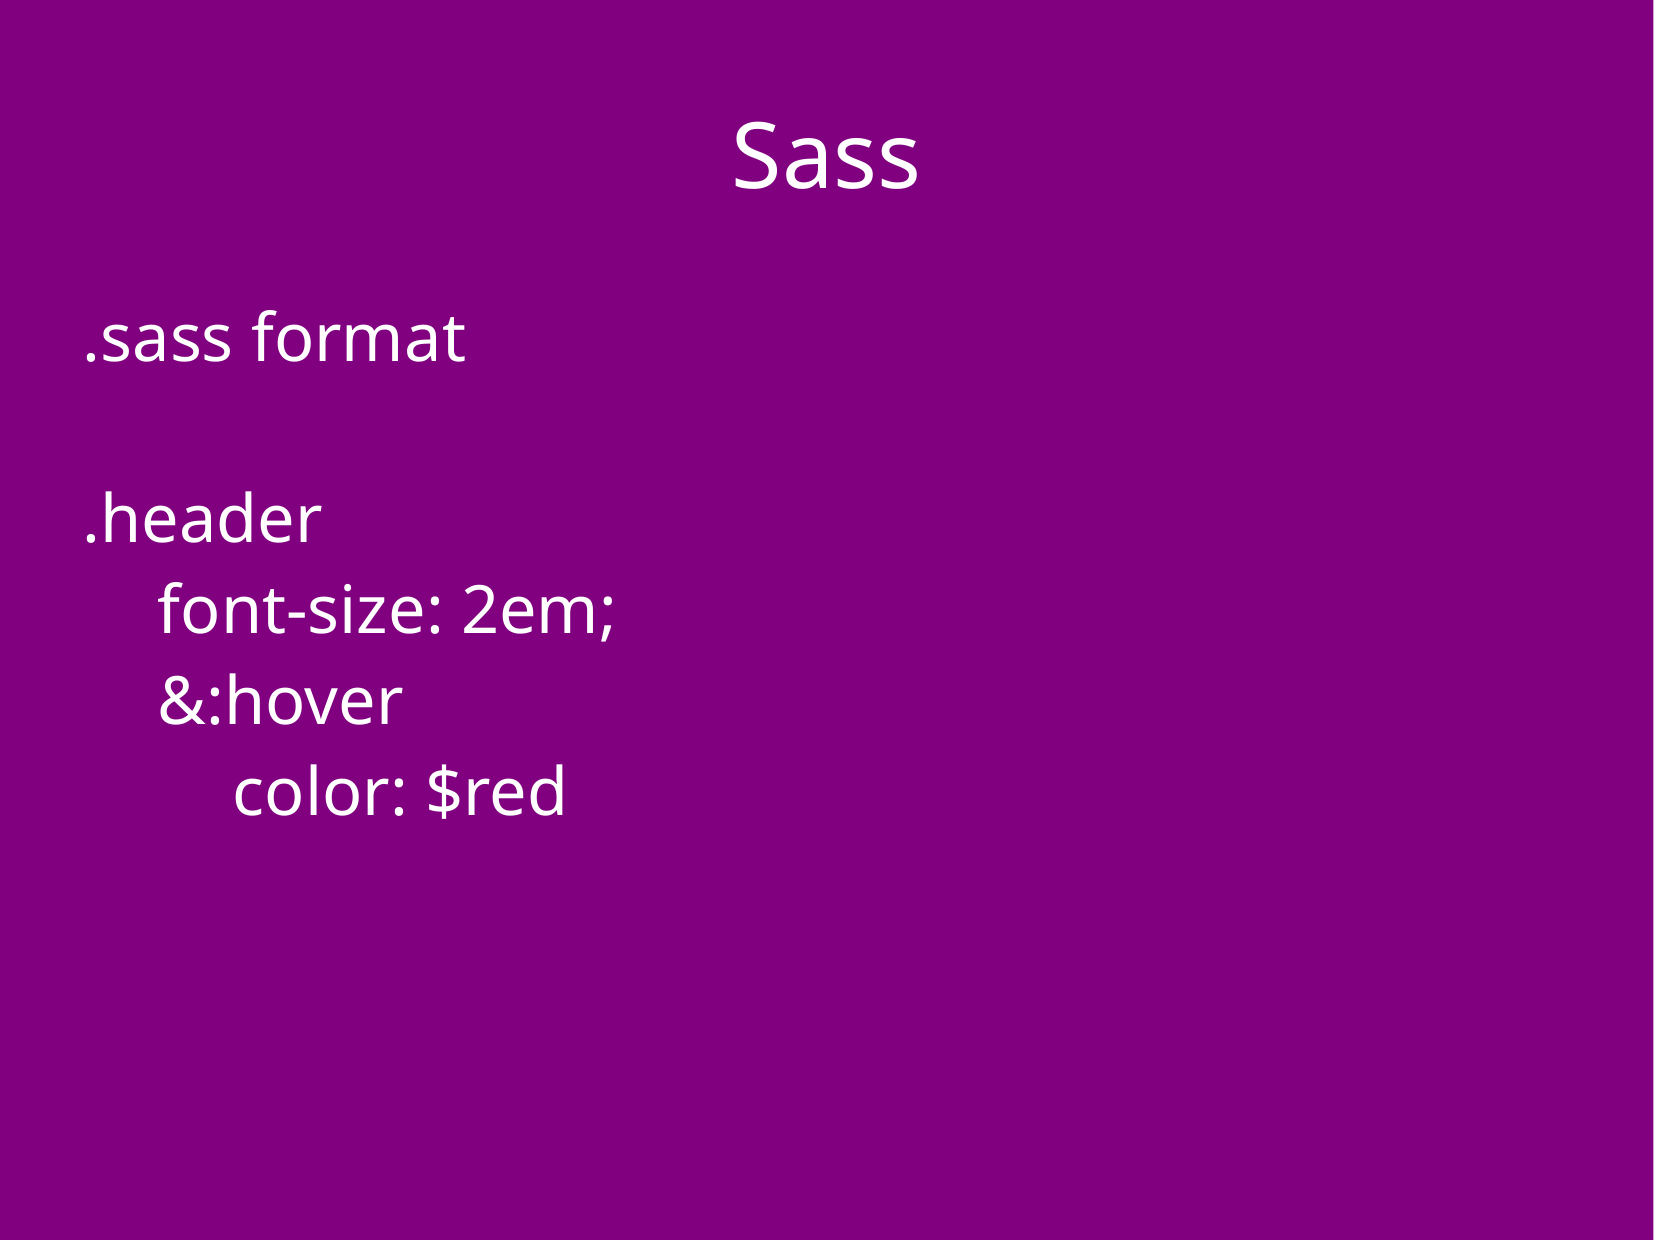

# Sass
.sass format
.header
	font-size: 2em;
	&:hover
		color: $red